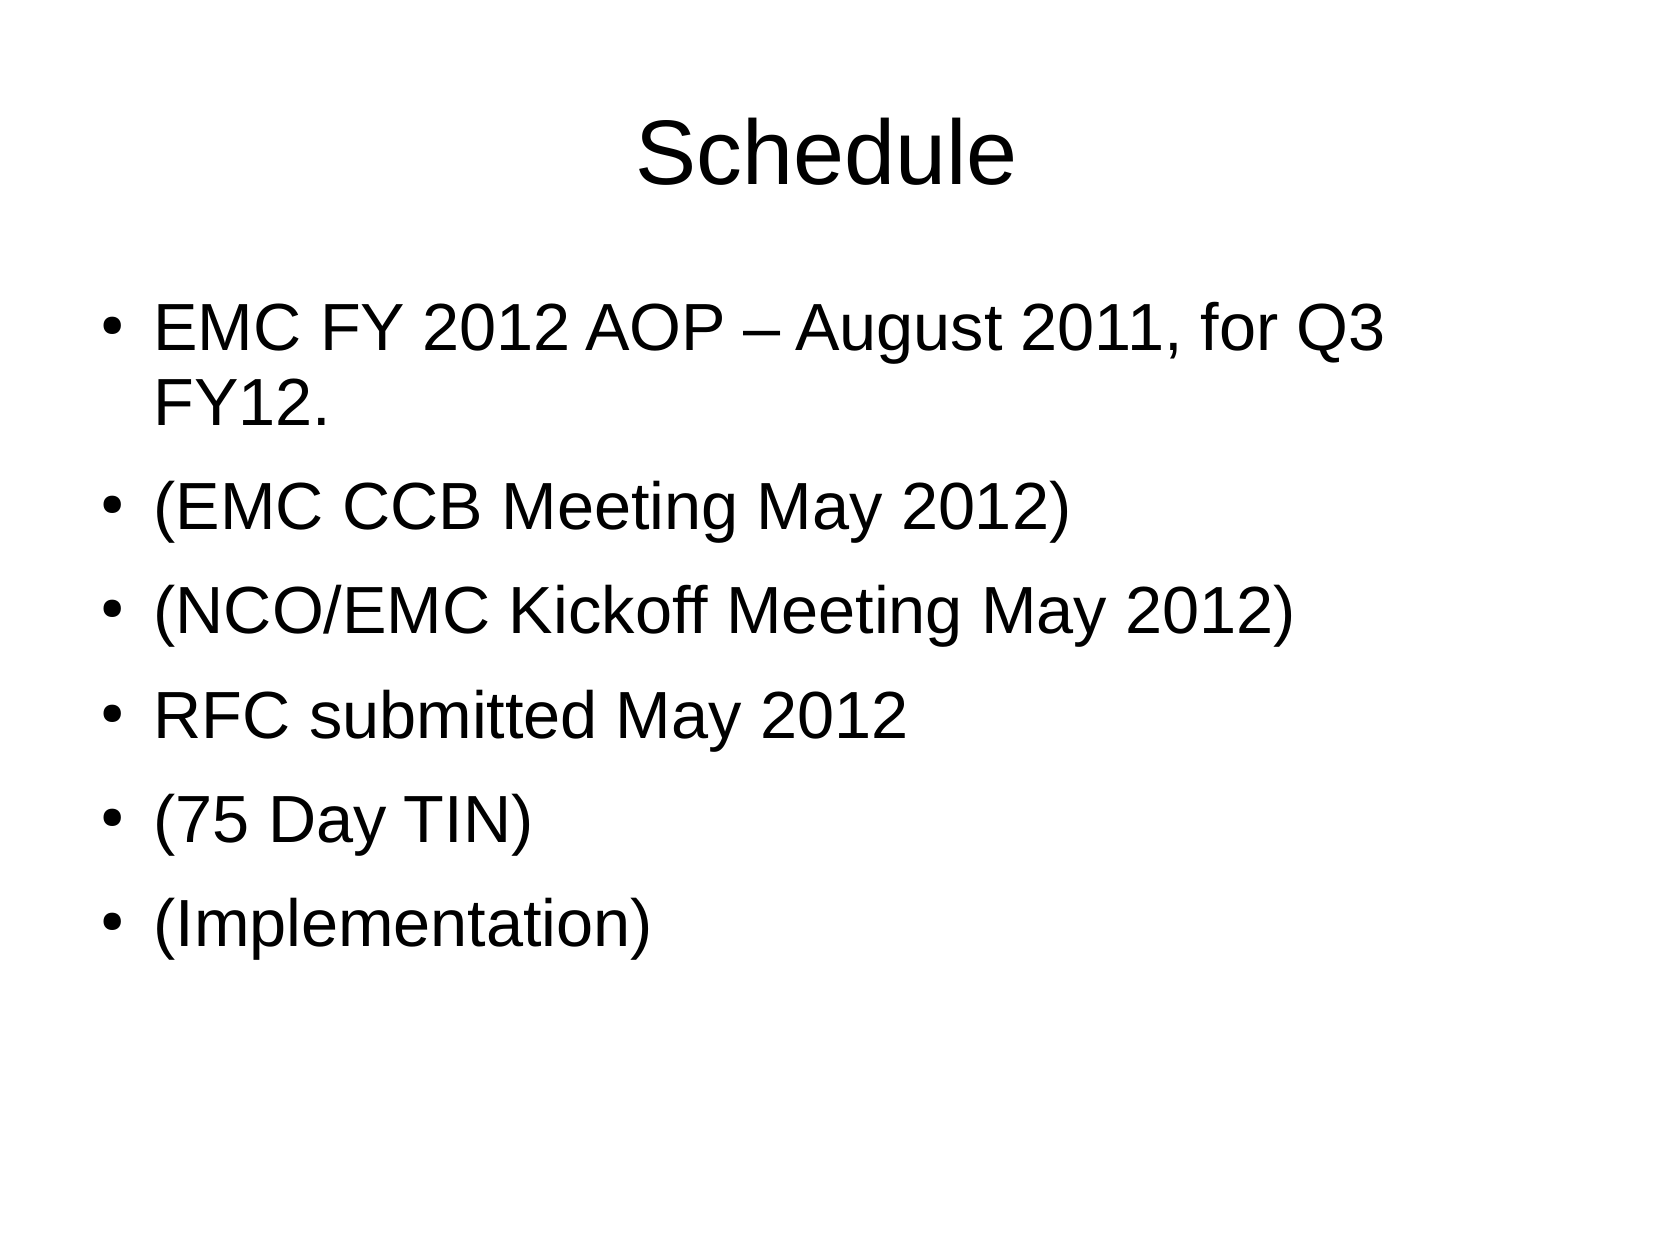

# Schedule
EMC FY 2012 AOP – August 2011, for Q3 FY12.
(EMC CCB Meeting May 2012)
(NCO/EMC Kickoff Meeting May 2012)
RFC submitted May 2012
(75 Day TIN)
(Implementation)